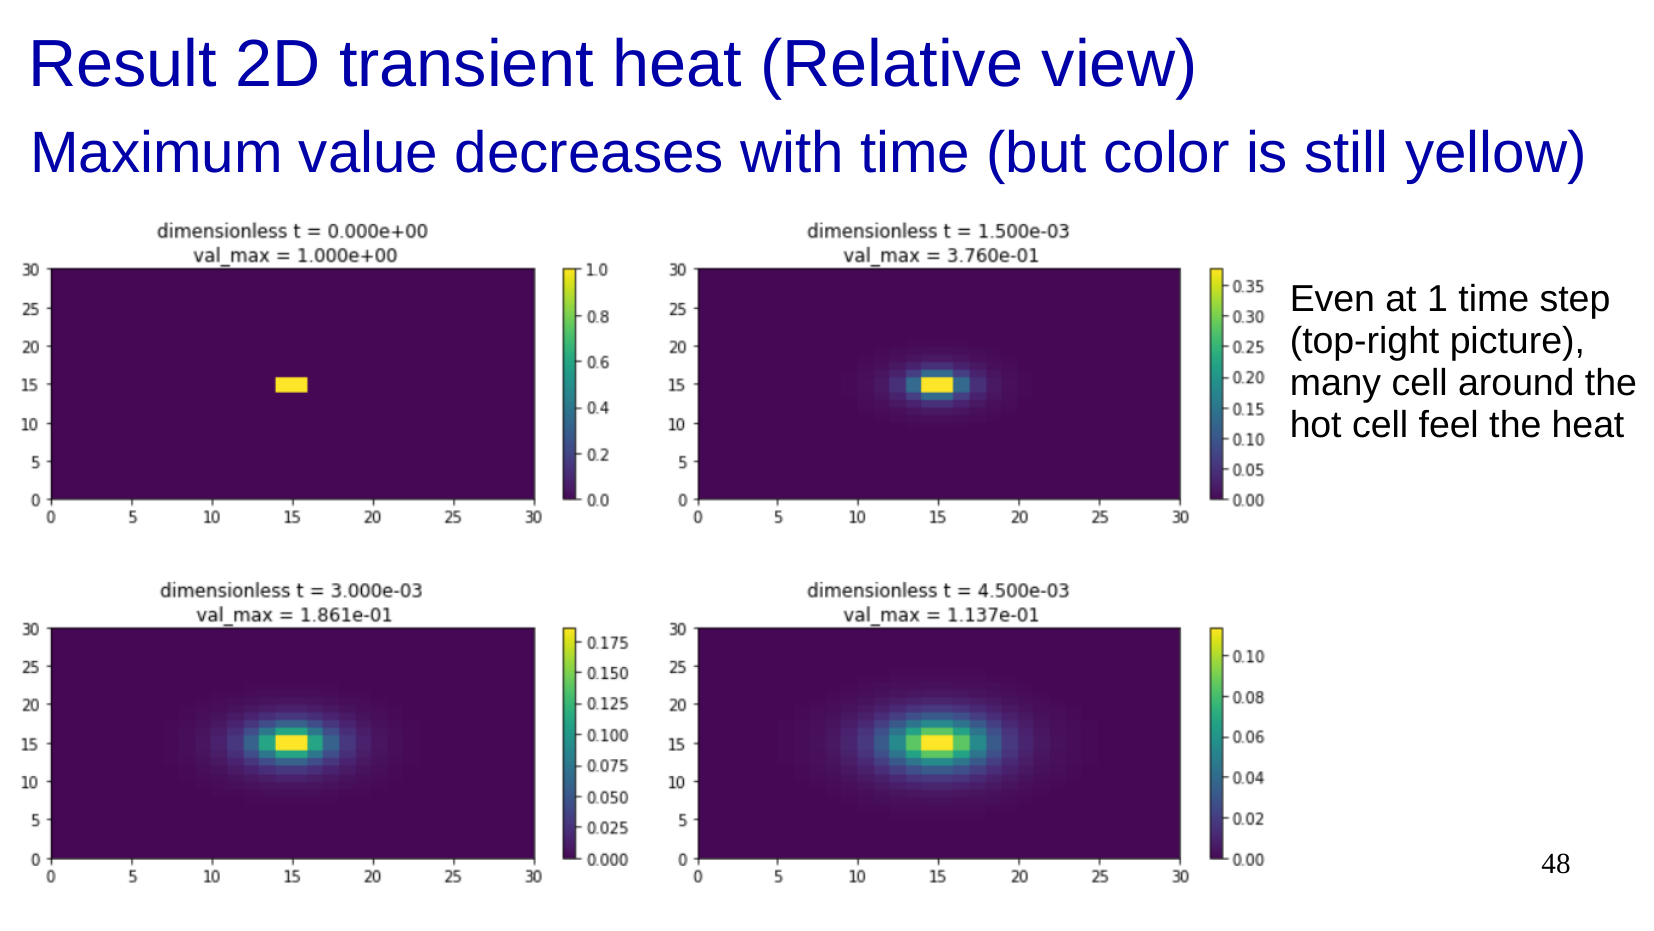

# Result 2D transient heat (Relative view)
Maximum value decreases with time (but color is still yellow)
Even at 1 time step (top-right picture), many cell around the hot cell feel the heat
48